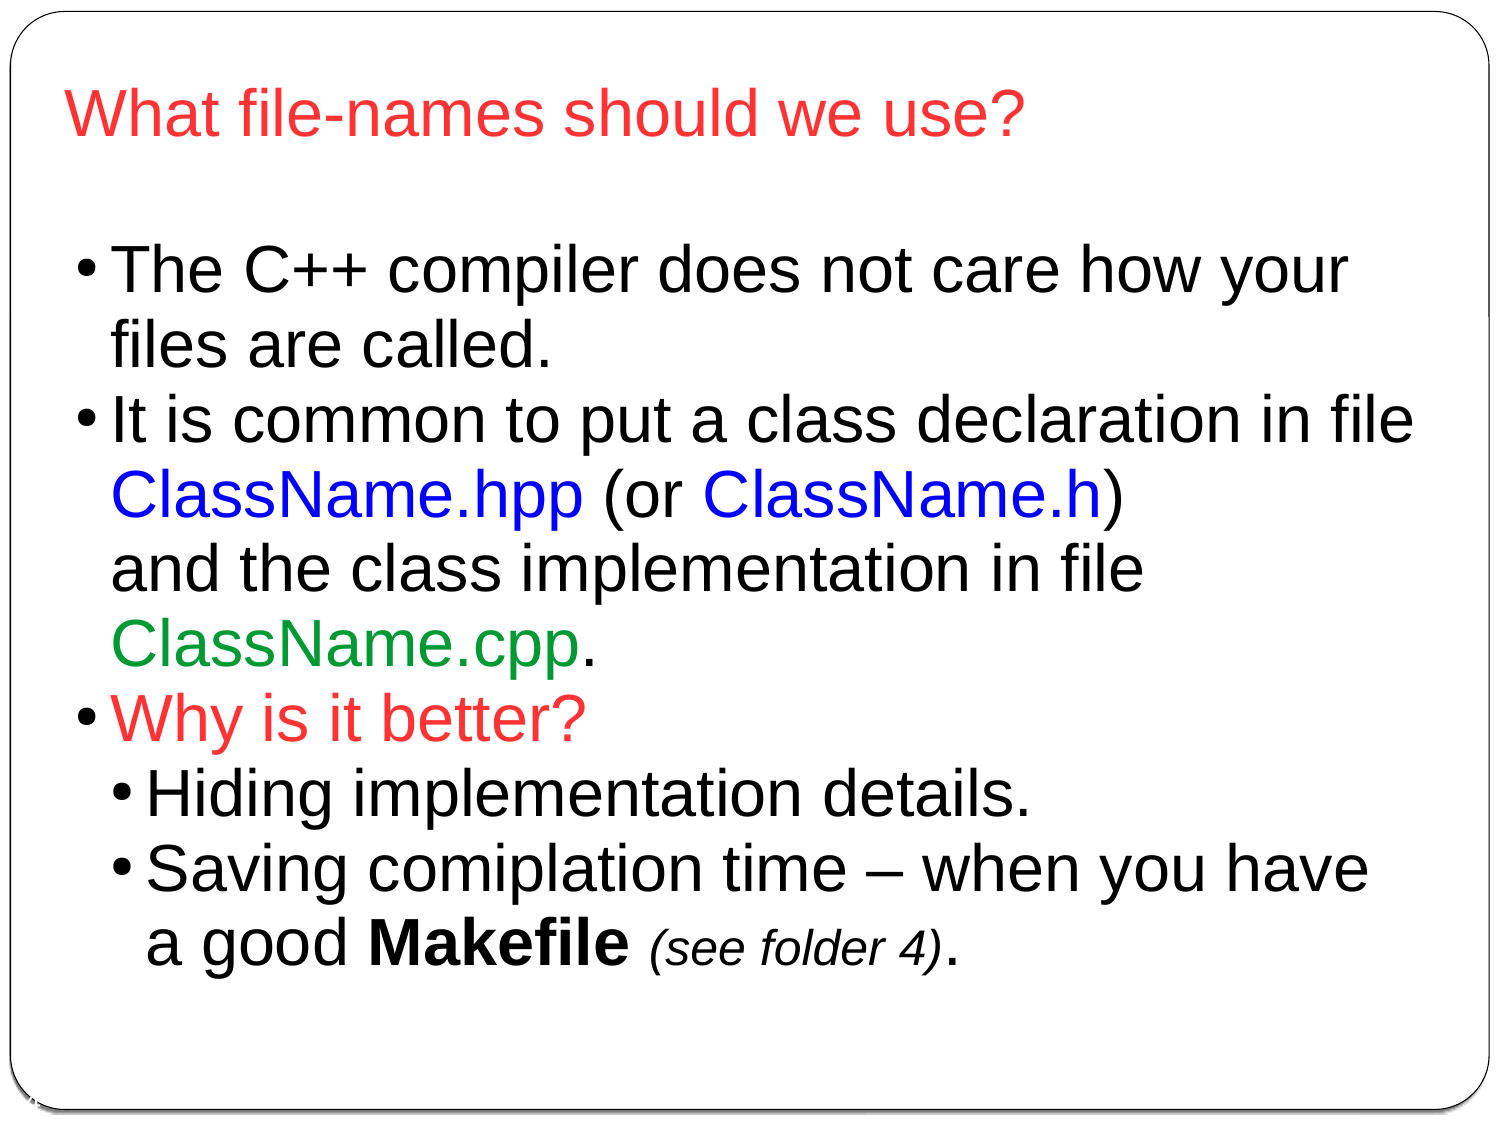

# What file-names should we use?
The C++ compiler does not care how your files are called.
It is common to put a class declaration in file ClassName.hpp (or ClassName.h)
and the class implementation in file ClassName.cpp.
Why is it better?
Hiding implementation details.
Saving comiplation time – when you have a good Makefile (see folder 4).